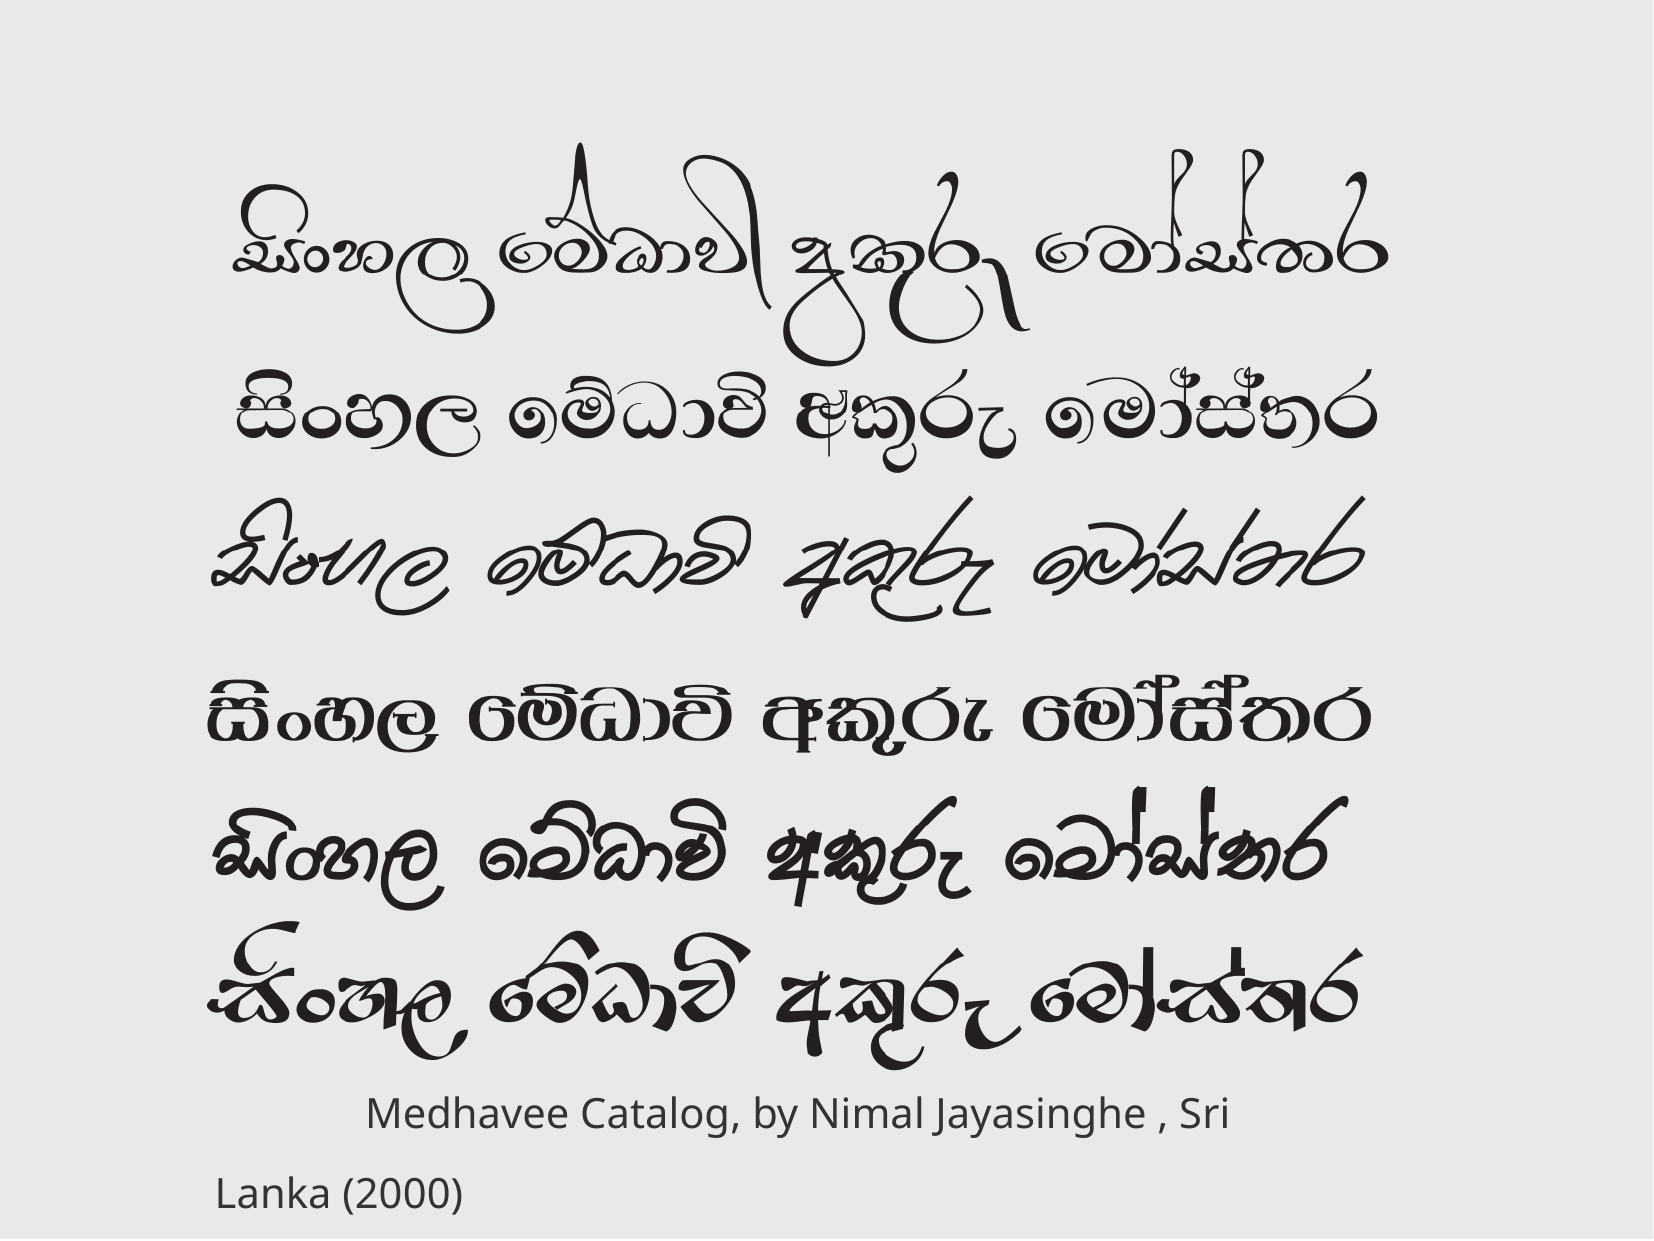

#
 Medhavee Catalog, by Nimal Jayasinghe , Sri Lanka (2000)